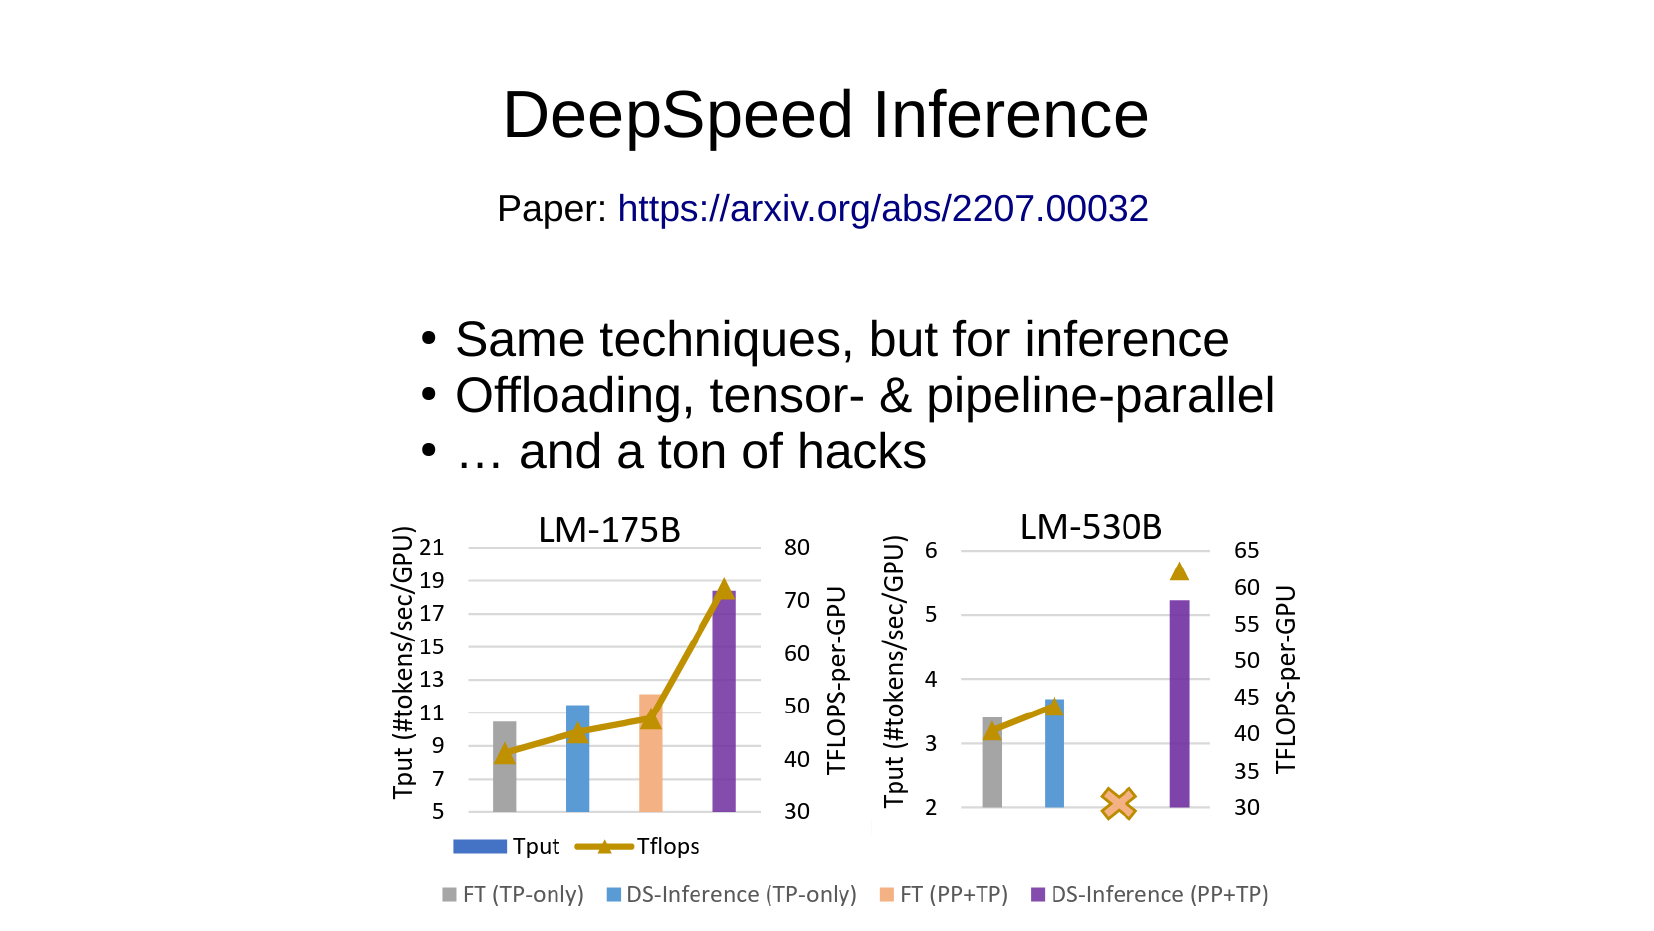

# DeepSpeed Inference
Paper: https://arxiv.org/abs/2207.00032
Same techniques, but for inference
Offloading, tensor- & pipeline-parallel
… and a ton of hacks